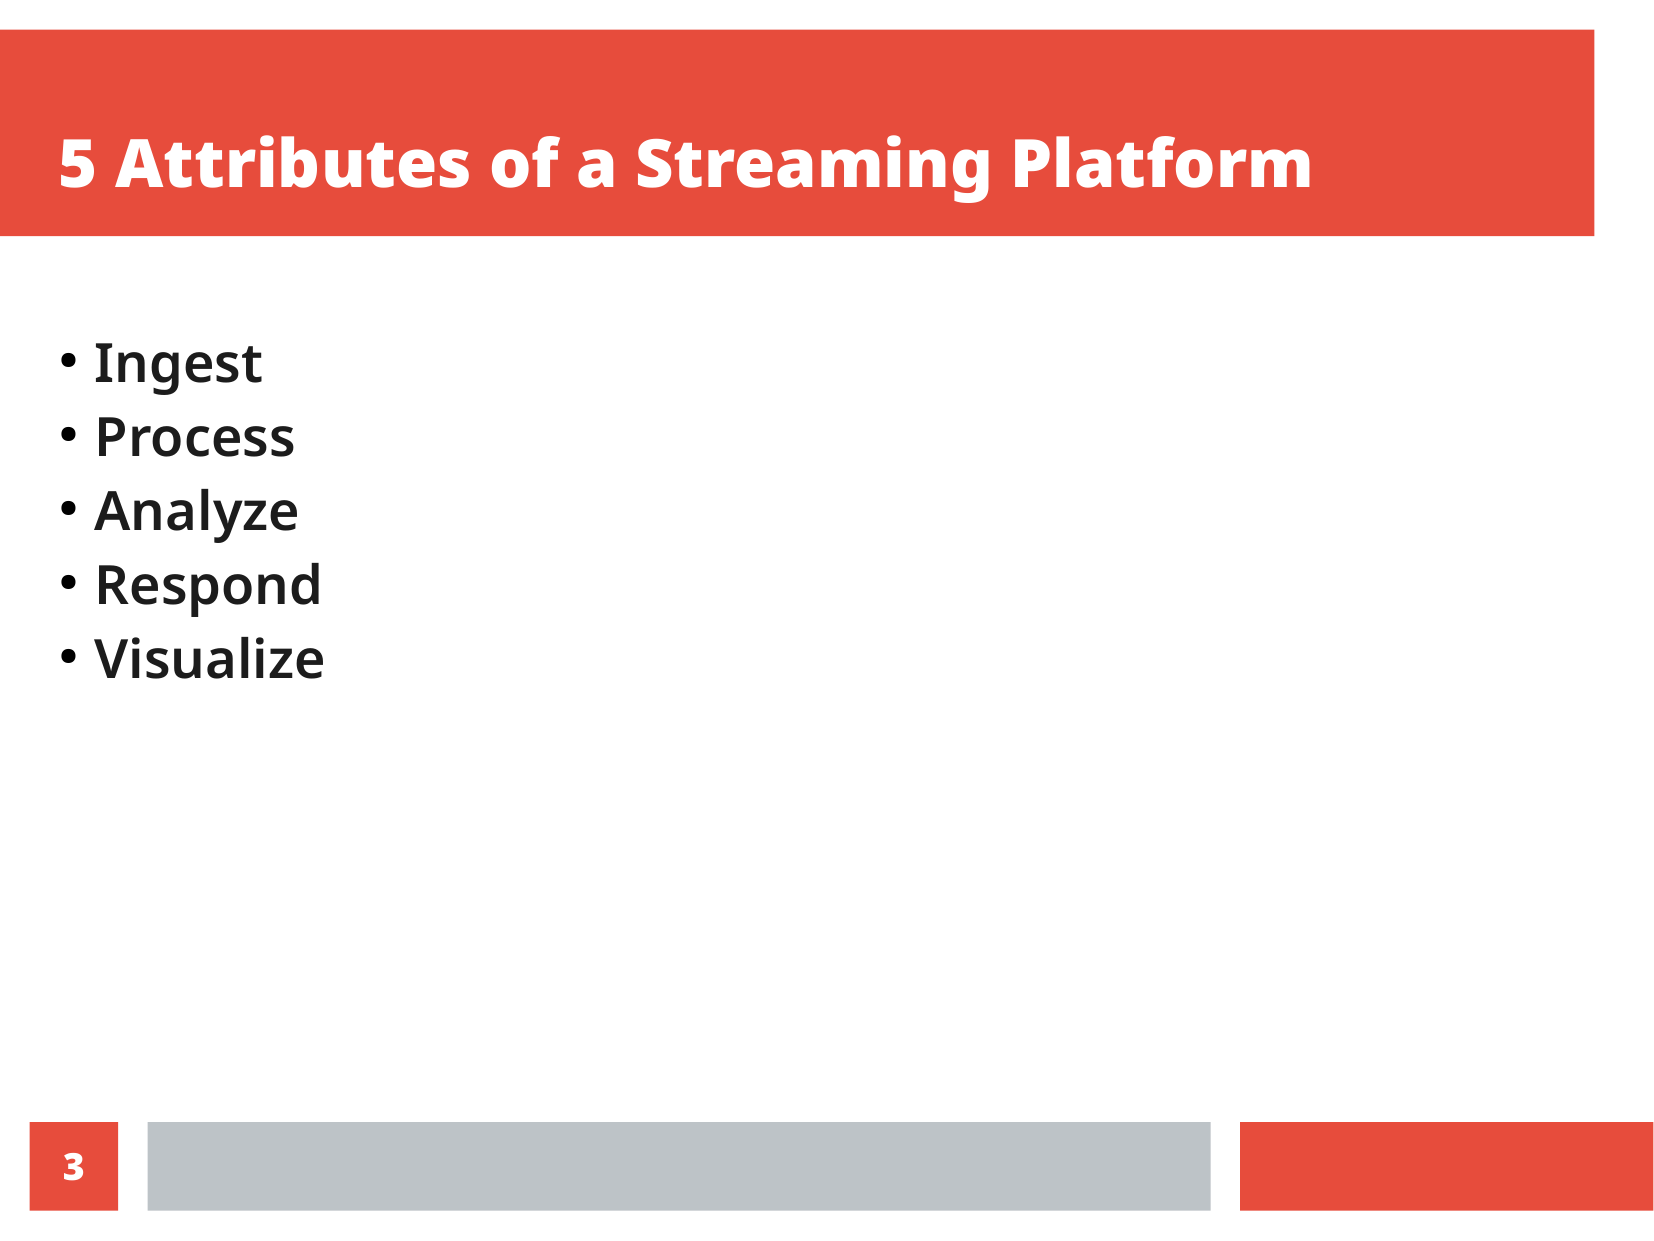

# 5 Attributes of a Streaming Platform
Ingest
Process
Analyze
Respond
Visualize
3